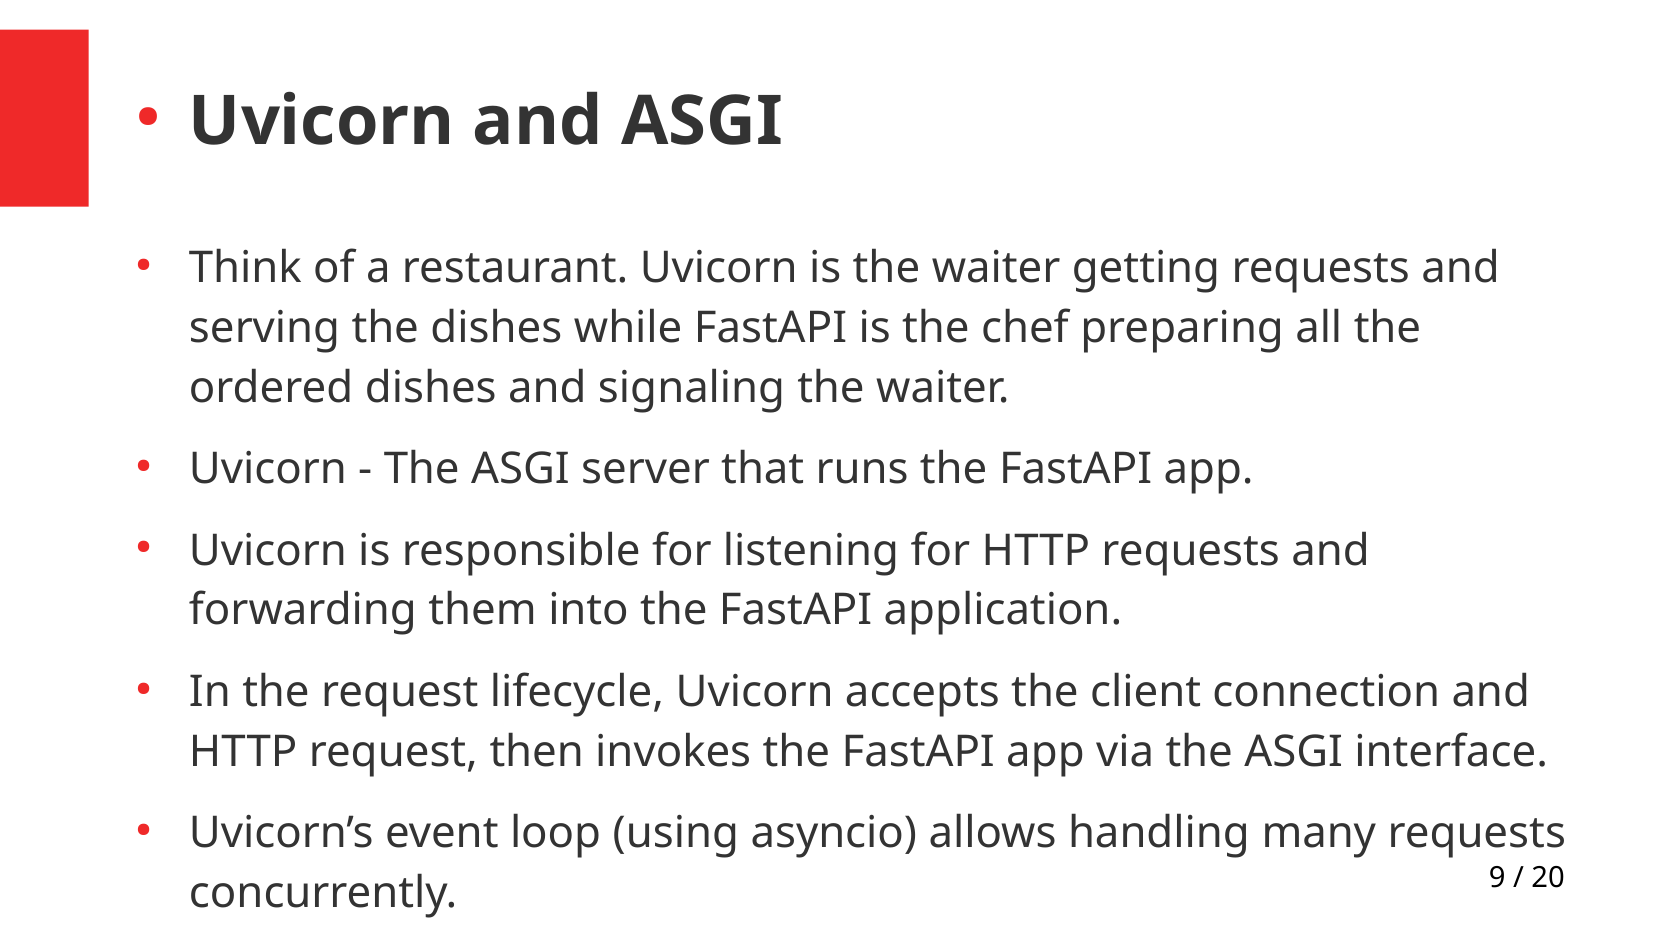

# Uvicorn and ASGI
Think of a restaurant. Uvicorn is the waiter getting requests and serving the dishes while FastAPI is the chef preparing all the ordered dishes and signaling the waiter.
Uvicorn - The ASGI server that runs the FastAPI app.
Uvicorn is responsible for listening for HTTP requests and forwarding them into the FastAPI application.
In the request lifecycle, Uvicorn accepts the client connection and HTTP request, then invokes the FastAPI app via the ASGI interface.
Uvicorn’s event loop (using asyncio) allows handling many requests concurrently.
9